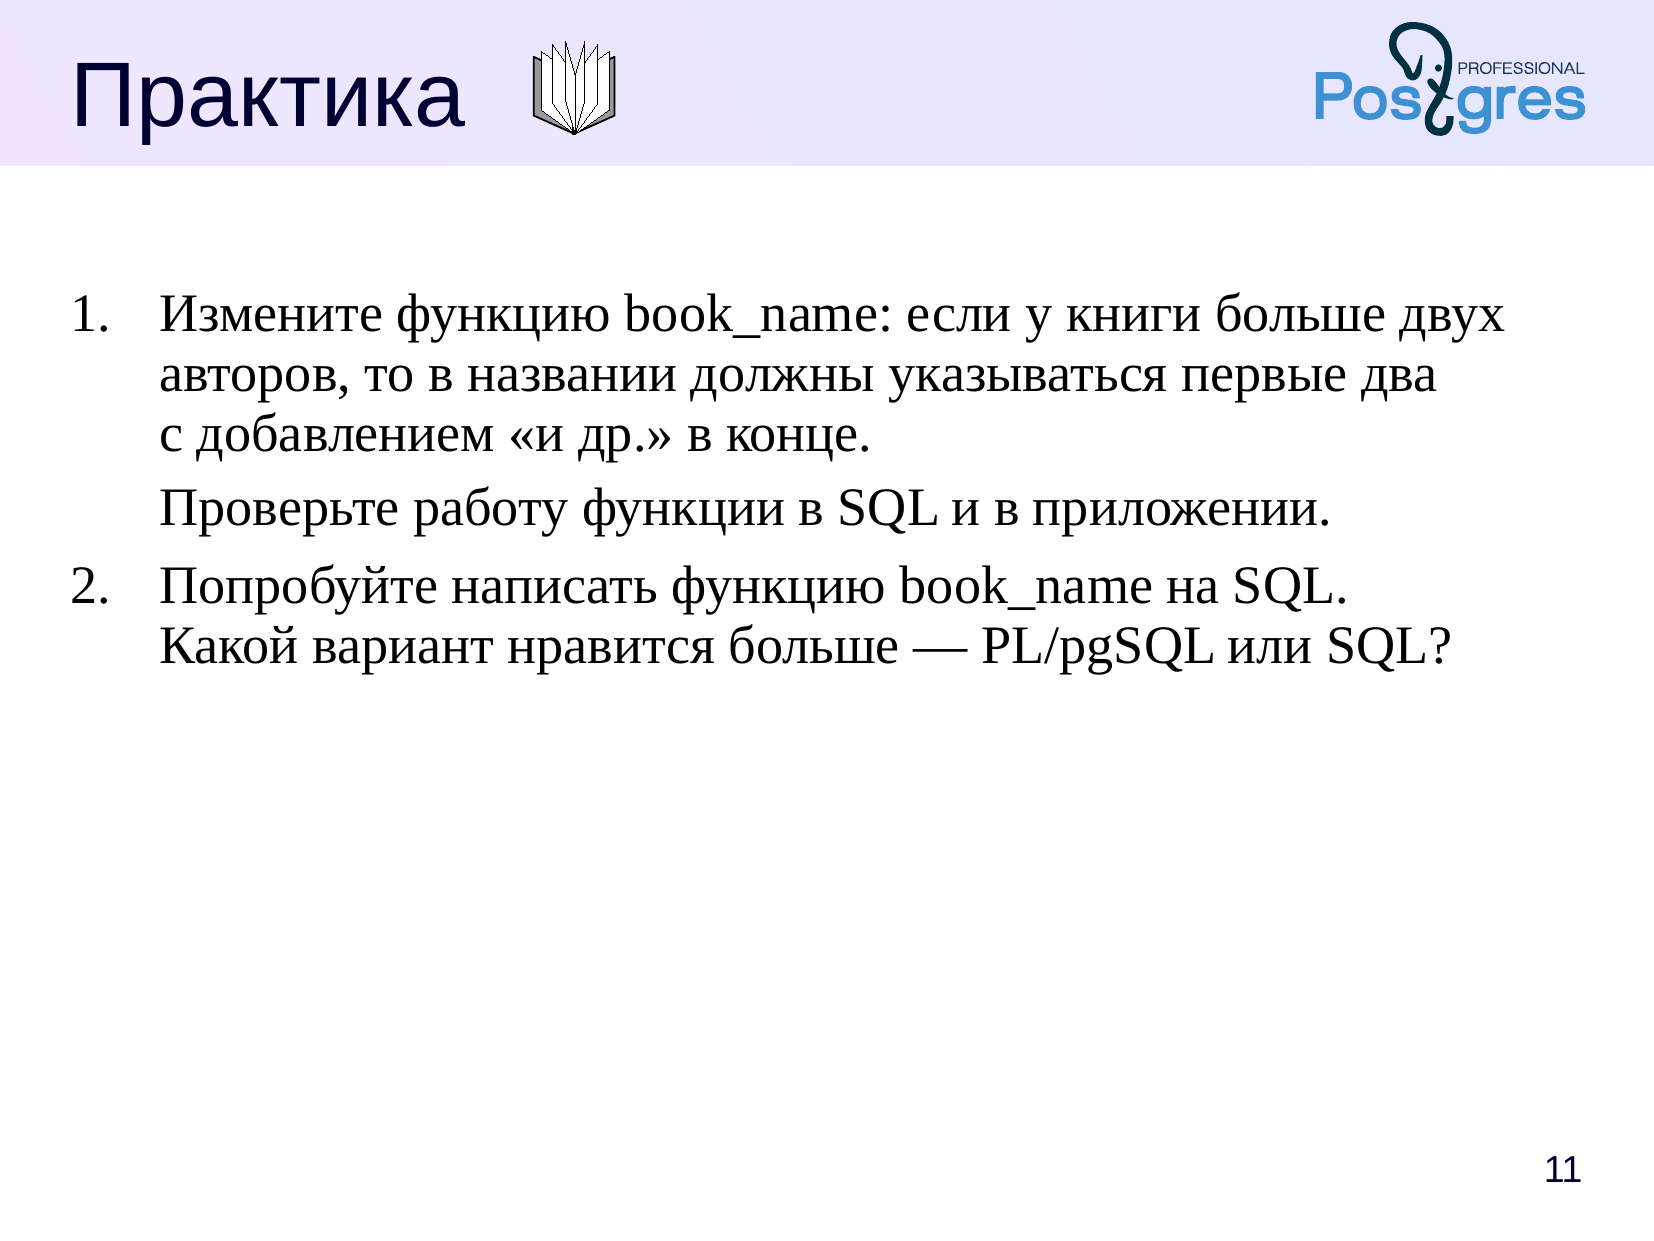

# Практика
Измените функцию book_name: если у книги больше двух авторов, то в названии должны указываться первые два
с добавлением «и др.» в конце.
Проверьте работу функции в SQL и в приложении.
Попробуйте написать функцию book_name на SQL.
Какой вариант нравится больше — PL/pgSQL или SQL?